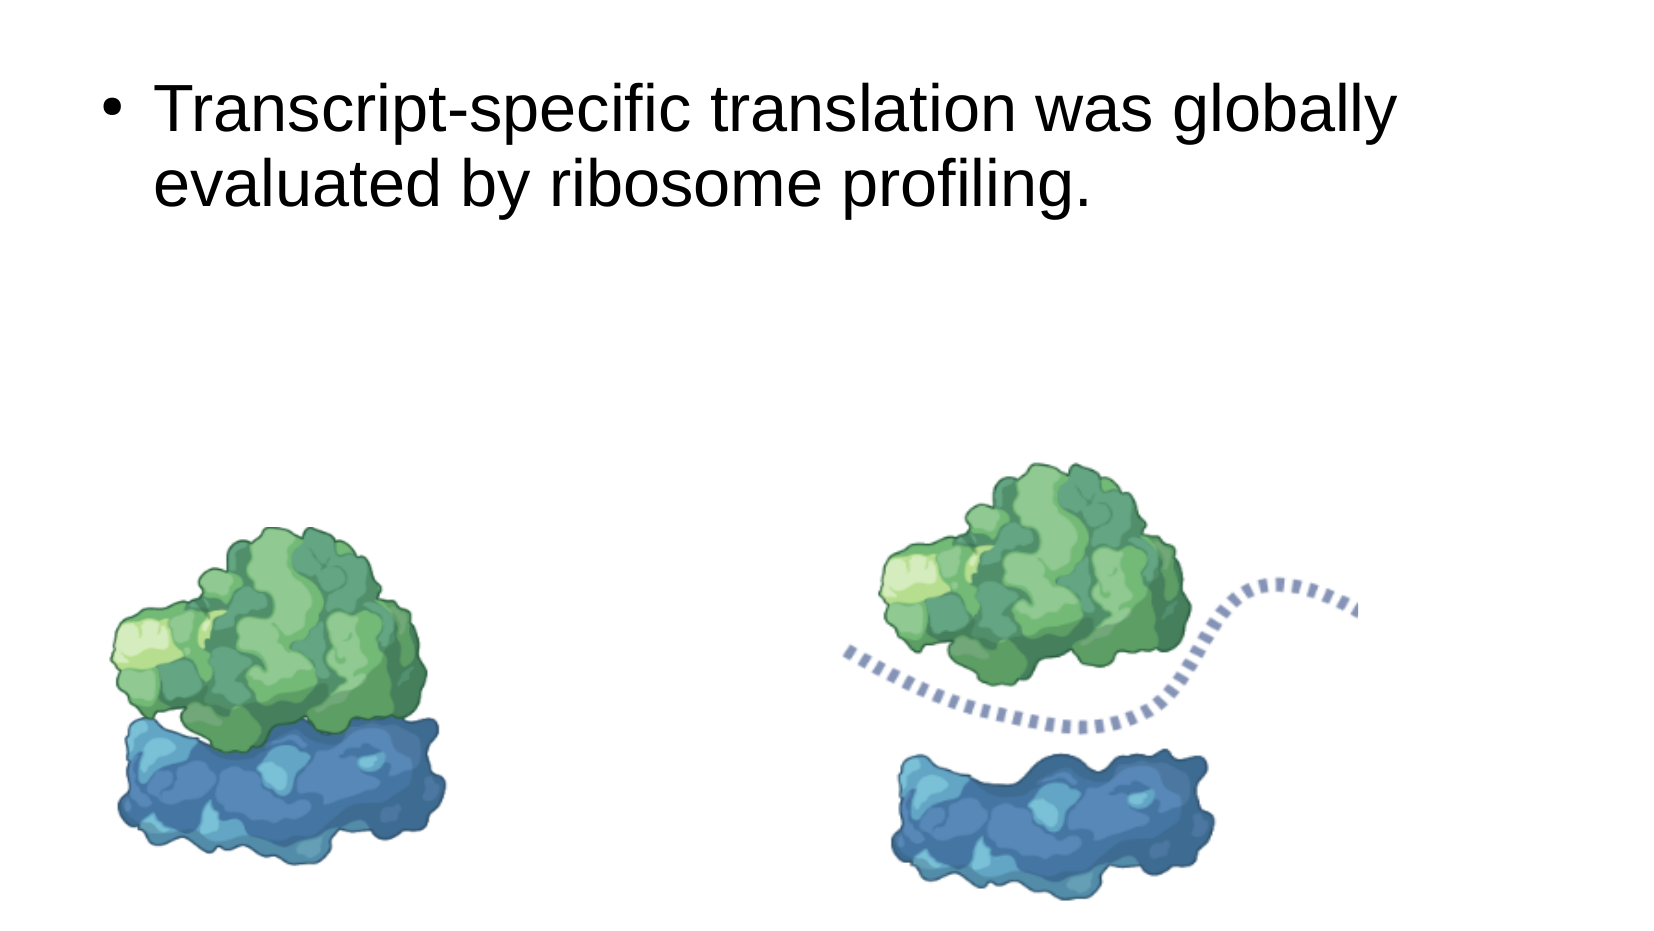

#
Transcript-specific translation was globally evaluated by ribosome profiling.